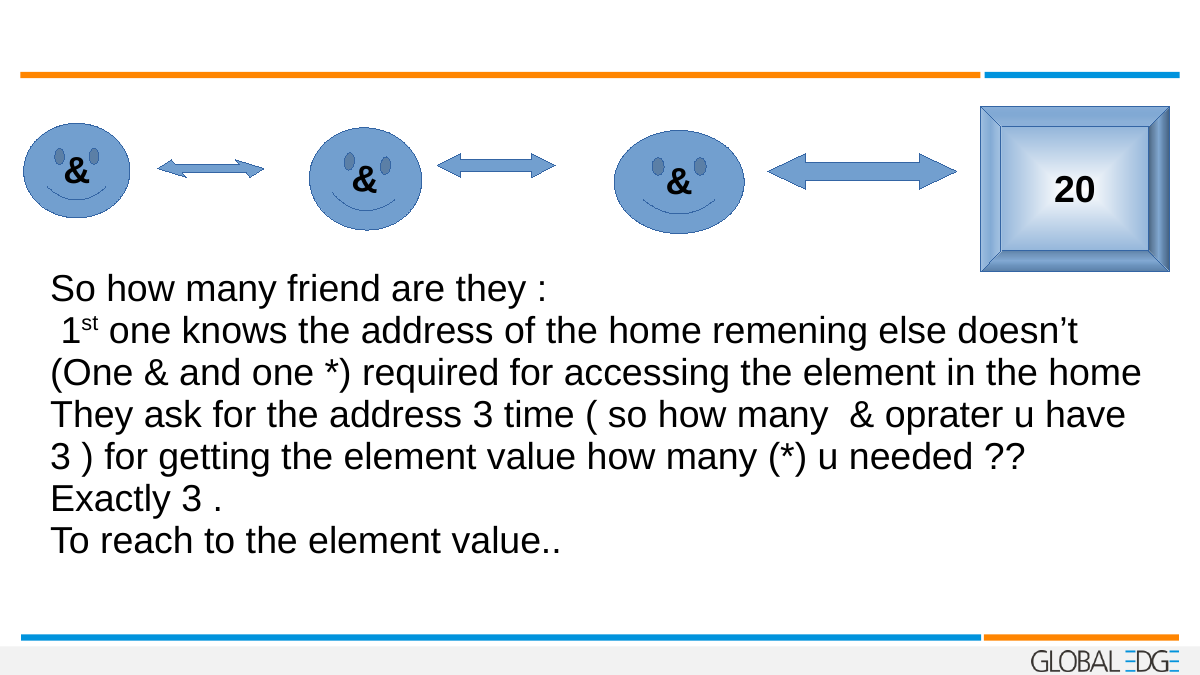

#
20
&
&
&
So how many friend are they :
 1st one knows the address of the home remening else doesn’t
(One & and one *) required for accessing the element in the home
They ask for the address 3 time ( so how many & oprater u have 3 ) for getting the element value how many (*) u needed ??
Exactly 3 .
To reach to the element value..